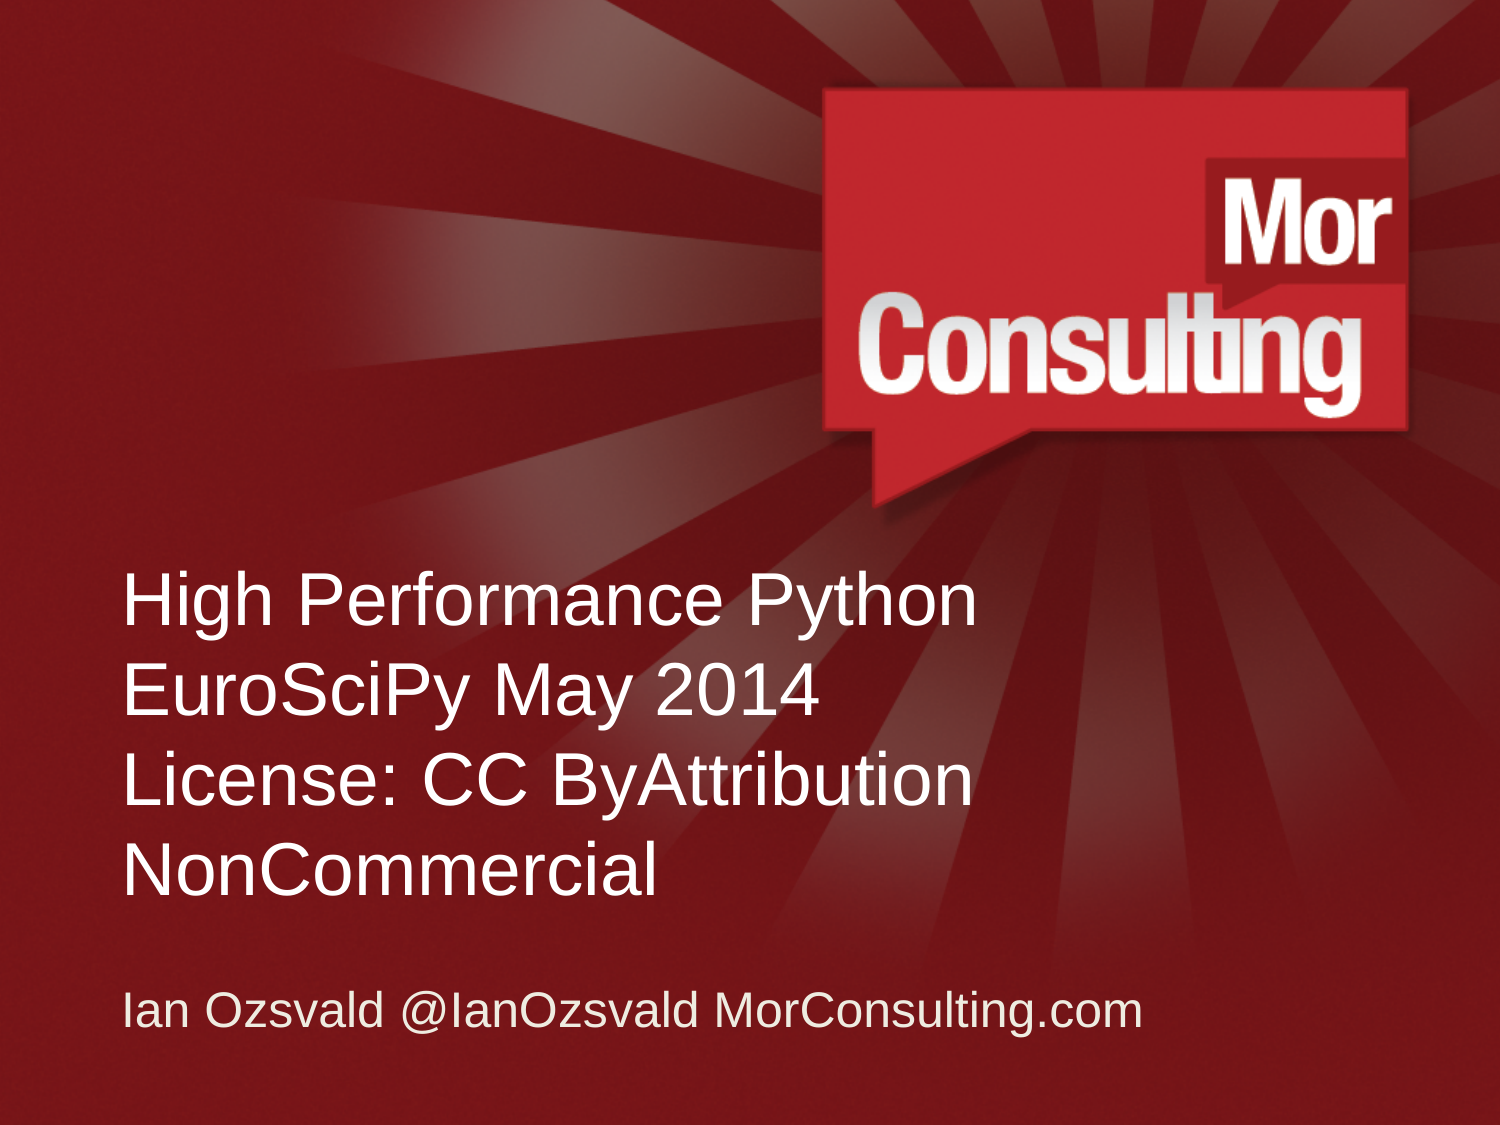

High Performance Python
EuroSciPy May 2014
License: CC ByAttribution NonCommercial
Ian Ozsvald @IanOzsvald MorConsulting.com